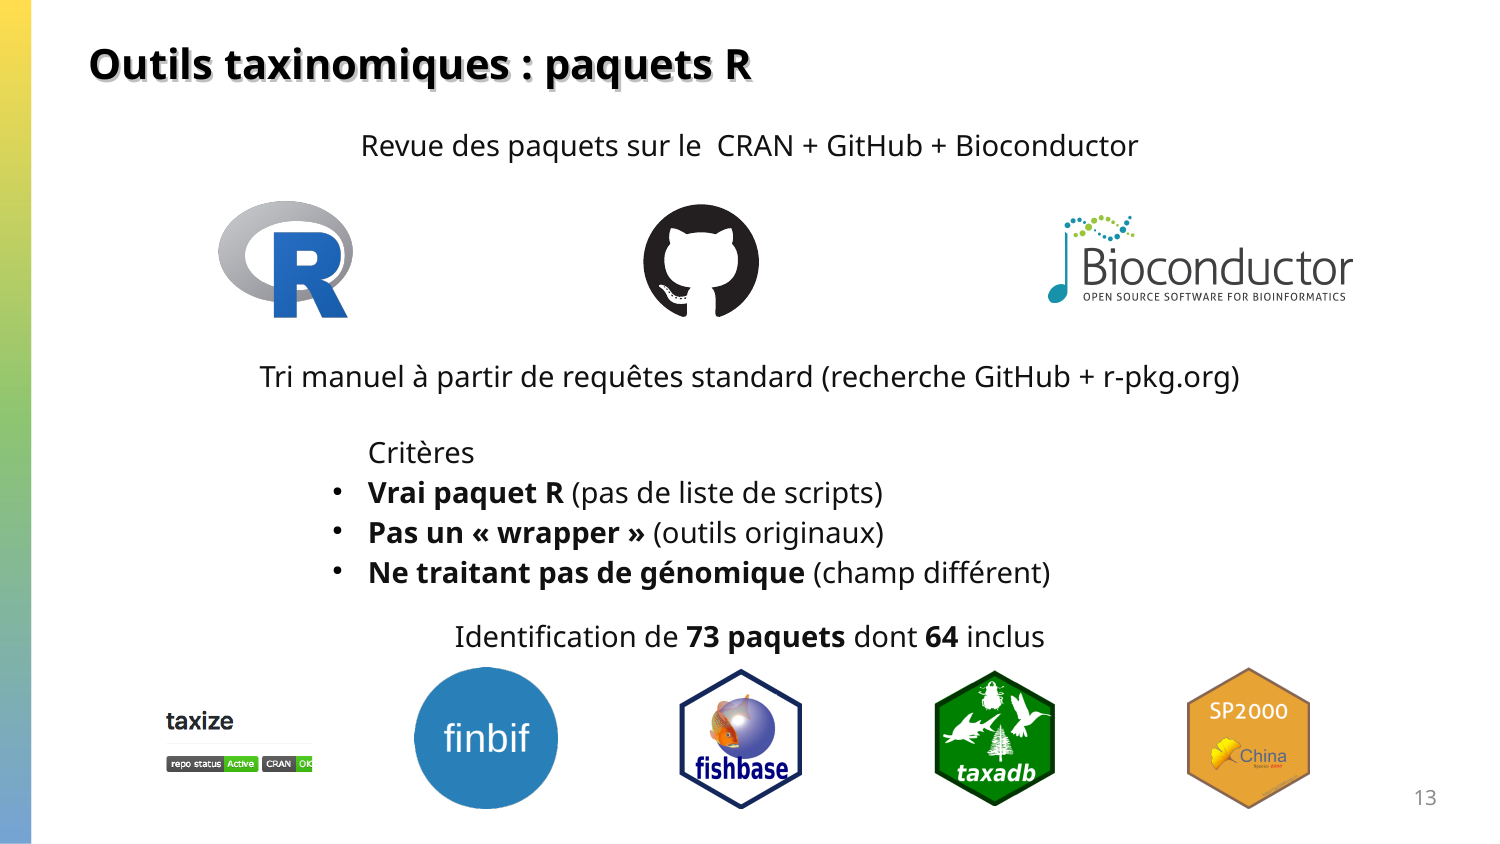

# Outils taxinomiques : paquets R
Revue des paquets sur le CRAN + GitHub + Bioconductor
Tri manuel à partir de requêtes standard (recherche GitHub + r-pkg.org)
Critères
Vrai paquet R (pas de liste de scripts)
Pas un « wrapper » (outils originaux)
Ne traitant pas de génomique (champ différent)
Identification de 73 paquets dont 64 inclus